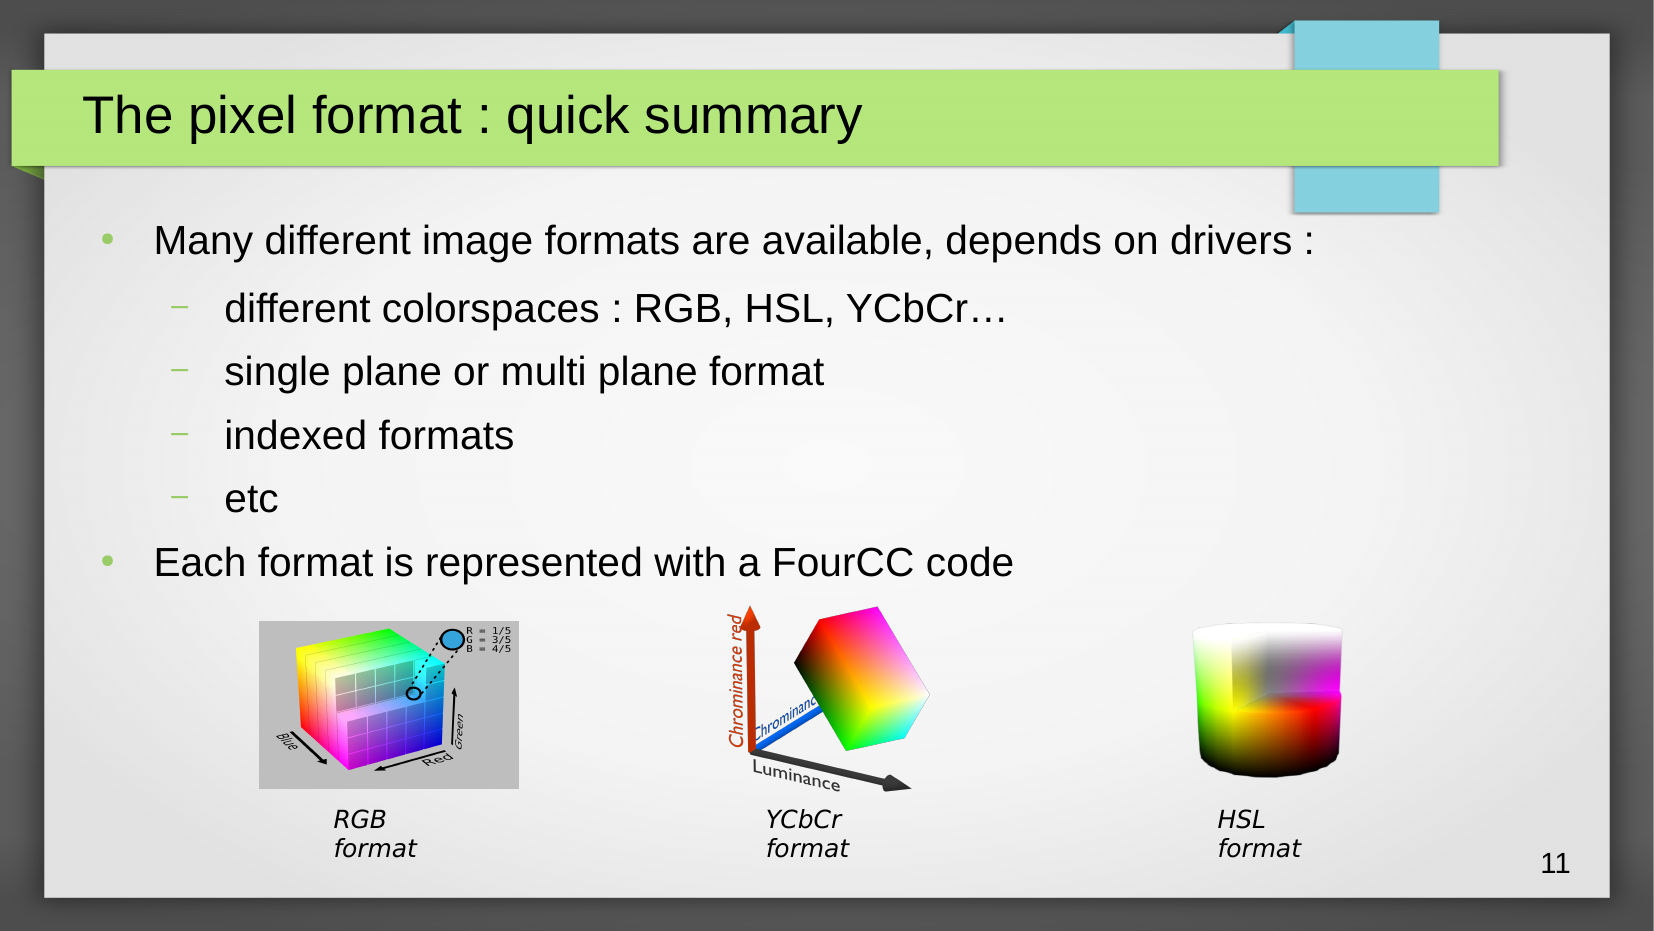

# The pixel format : quick summary
Many different image formats are available, depends on drivers :
different colorspaces : RGB, HSL, YCbCr…
single plane or multi plane format
indexed formats
etc
Each format is represented with a FourCC code
RGB format
YCbCr format
HSL format
11